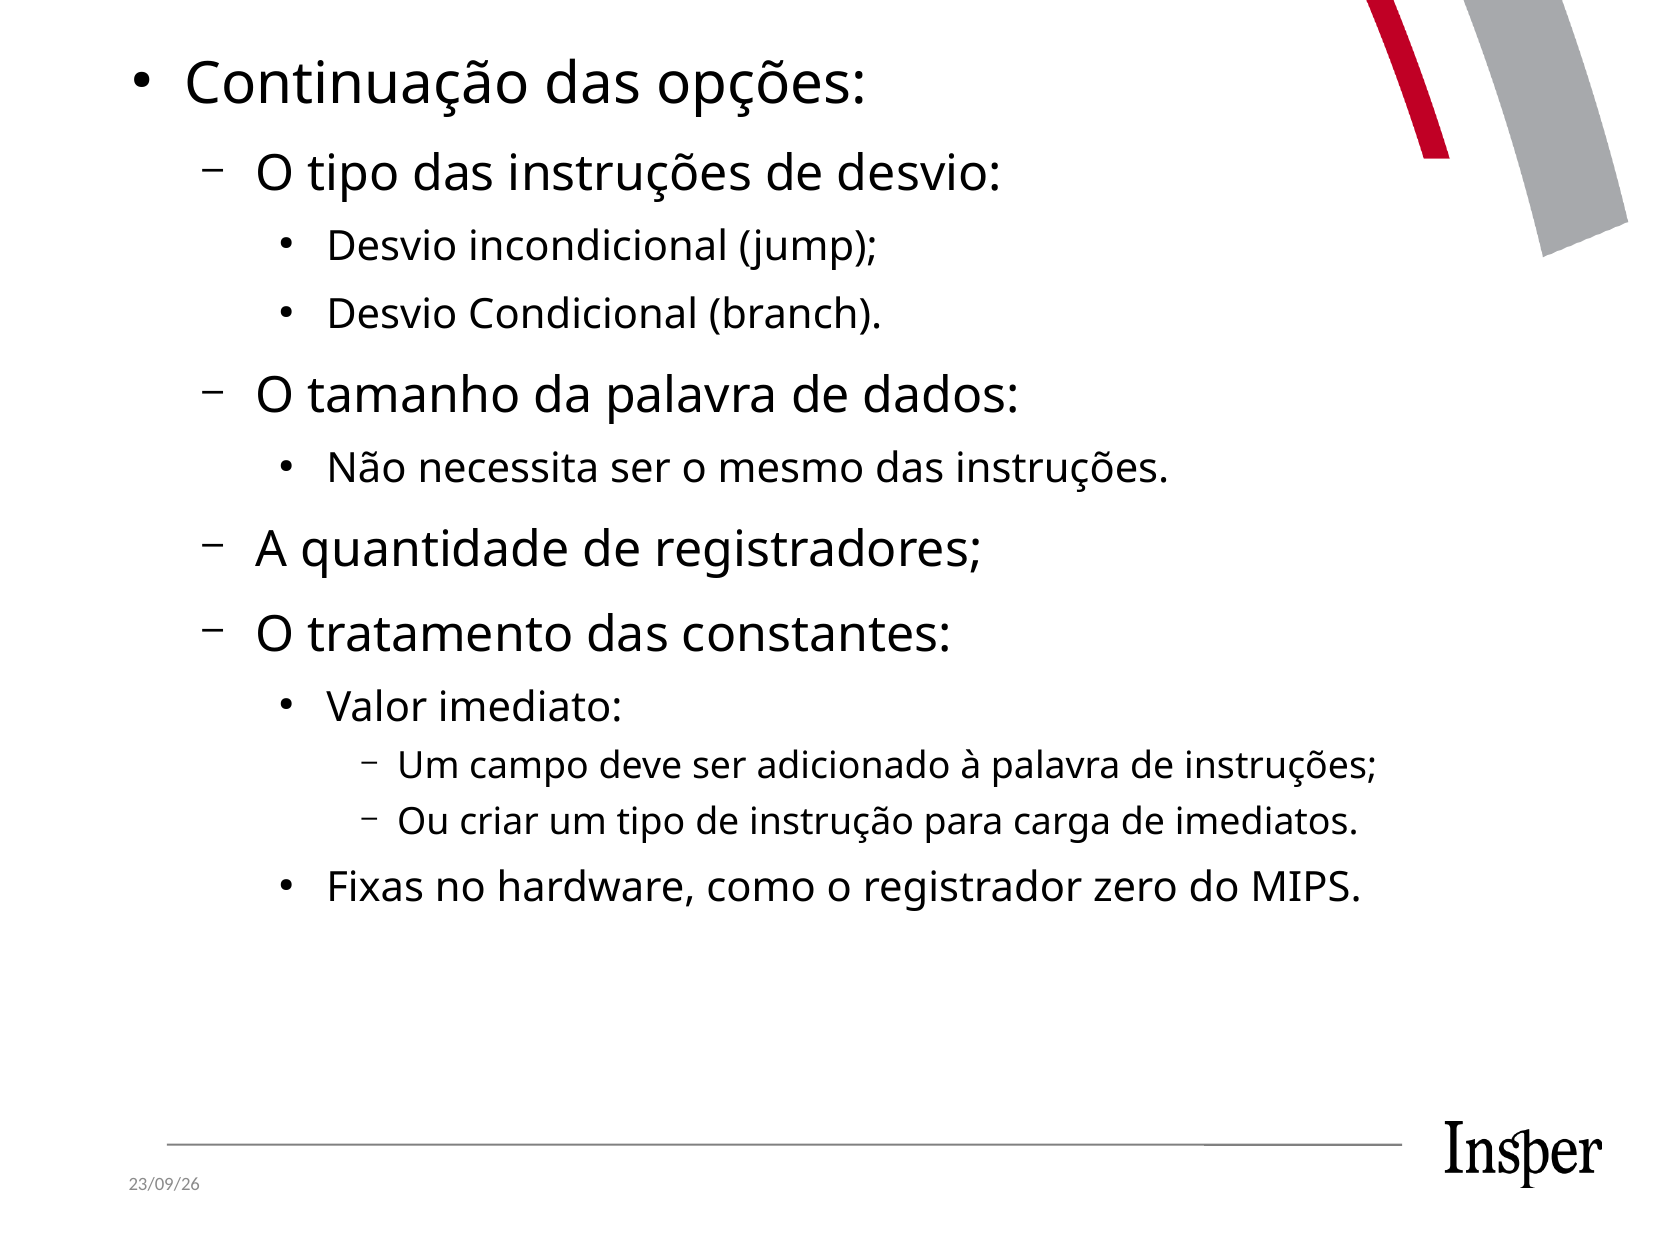

# Continuação das opções:
O tipo das instruções de desvio:
Desvio incondicional (jump);
Desvio Condicional (branch).
O tamanho da palavra de dados:
Não necessita ser o mesmo das instruções.
A quantidade de registradores;
O tratamento das constantes:
Valor imediato:
Um campo deve ser adicionado à palavra de instruções;
Ou criar um tipo de instrução para carga de imediatos.
Fixas no hardware, como o registrador zero do MIPS.